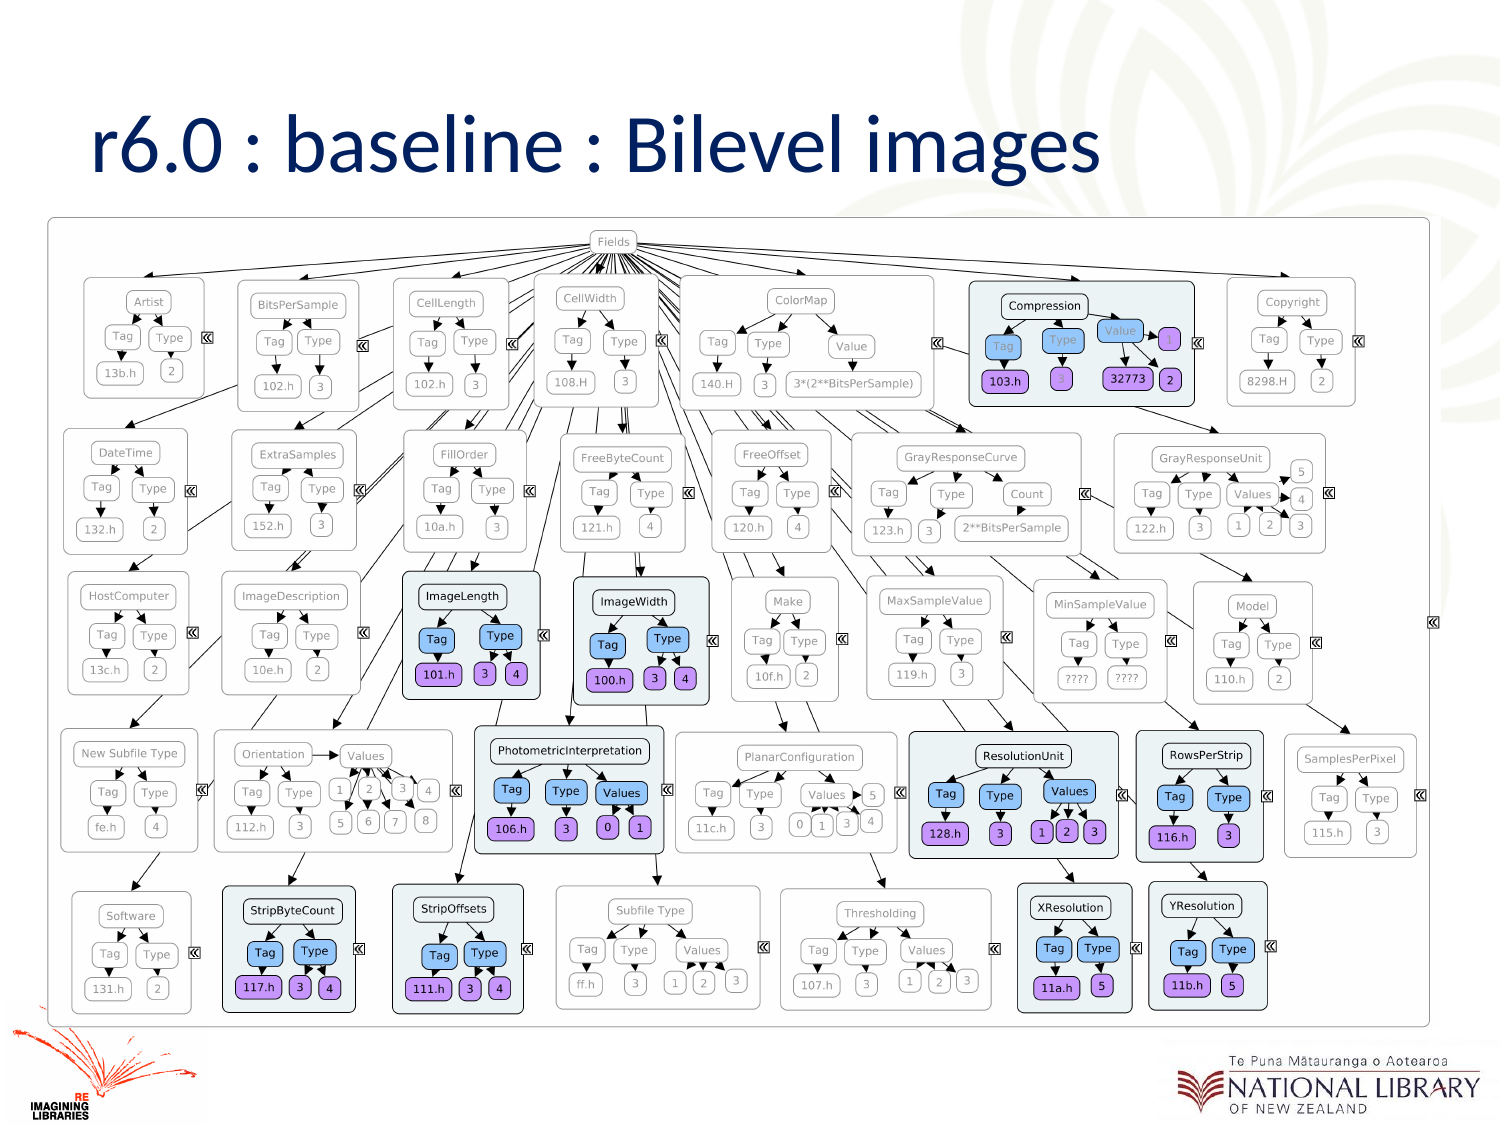

# r6.0 : baseline : Bilevel images